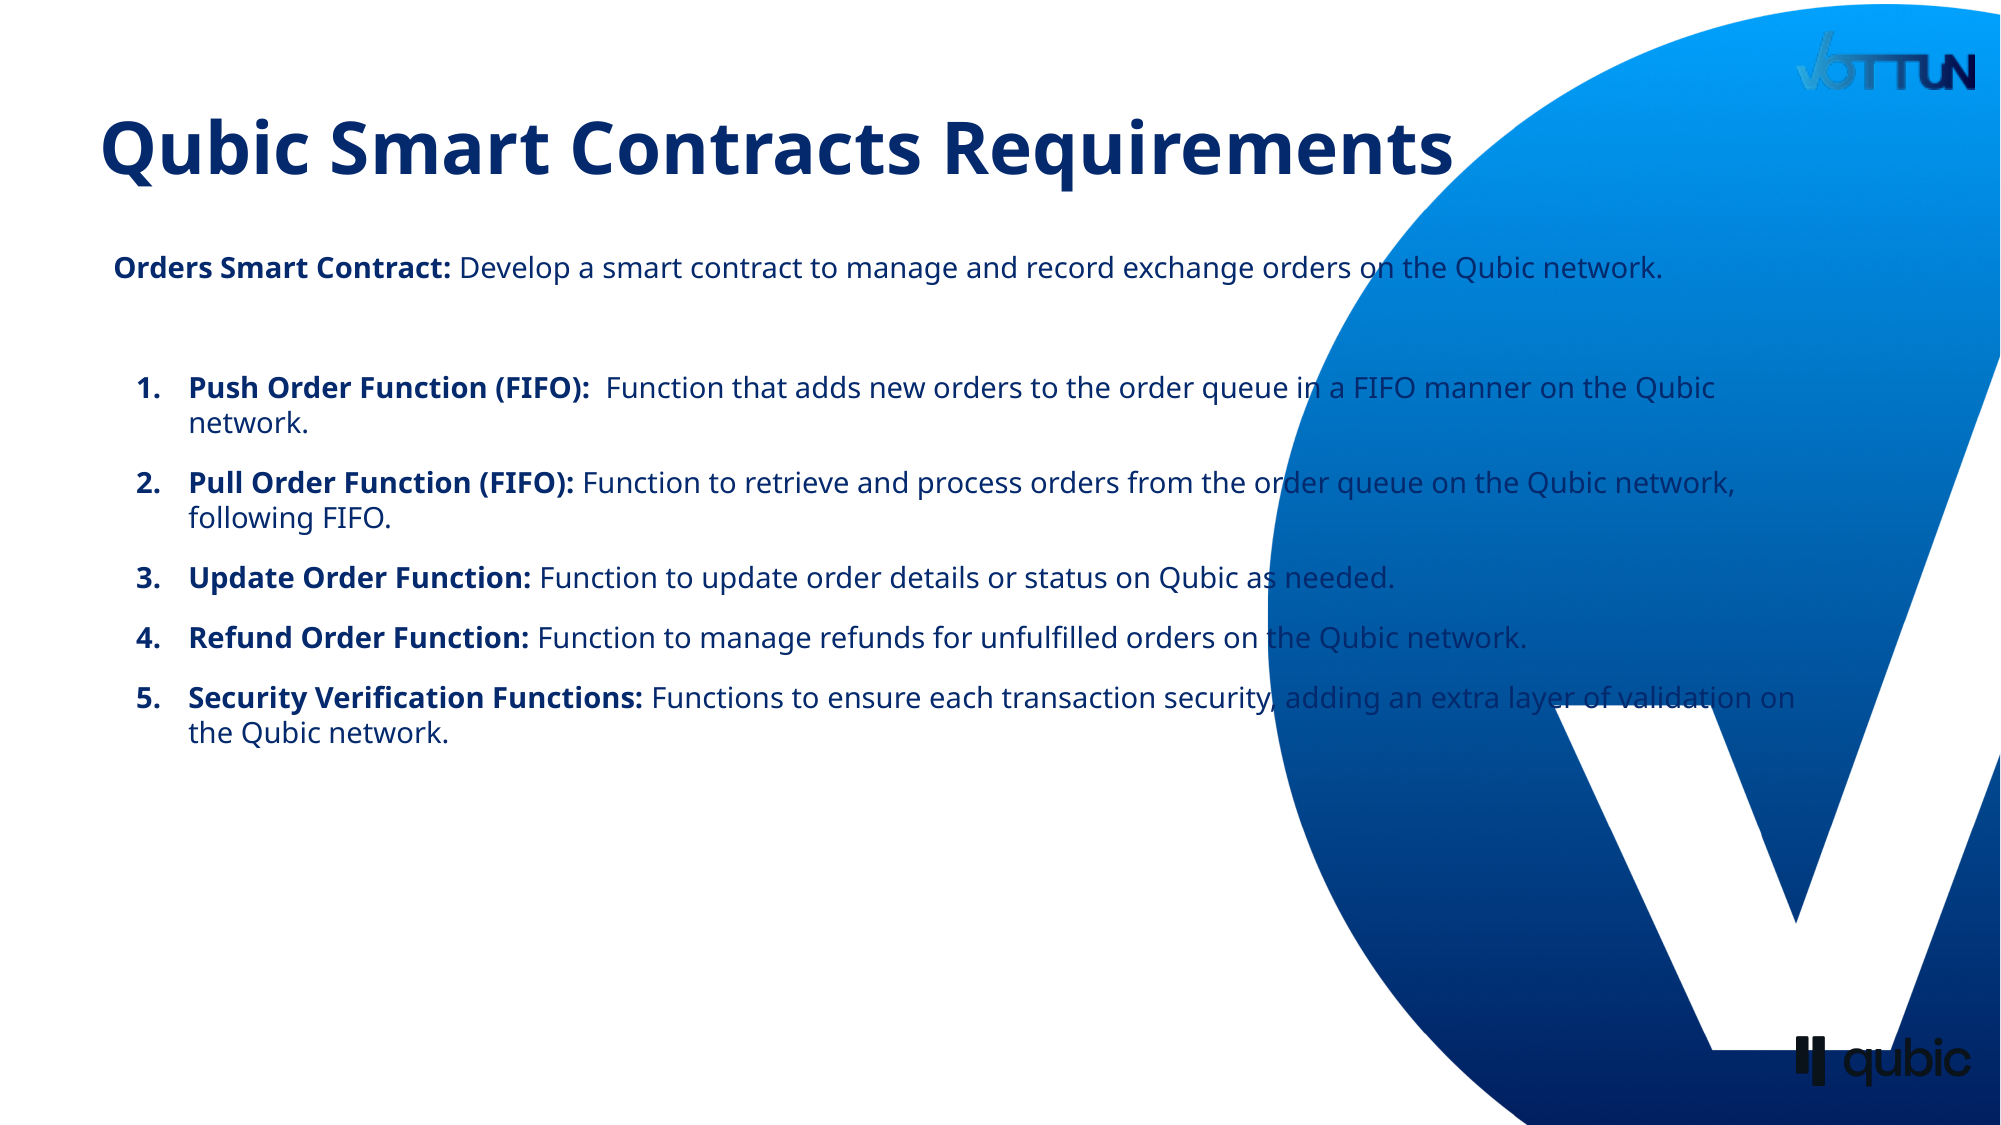

Qubic Smart Contracts Requirements
Orders Smart Contract: Develop a smart contract to manage and record exchange orders on the Qubic network.
Push Order Function (FIFO): Function that adds new orders to the order queue in a FIFO manner on the Qubic network.
Pull Order Function (FIFO): Function to retrieve and process orders from the order queue on the Qubic network, following FIFO.
Update Order Function: Function to update order details or status on Qubic as needed.
Refund Order Function: Function to manage refunds for unfulfilled orders on the Qubic network.
Security Verification Functions: Functions to ensure each transaction security, adding an extra layer of validation on the Qubic network.